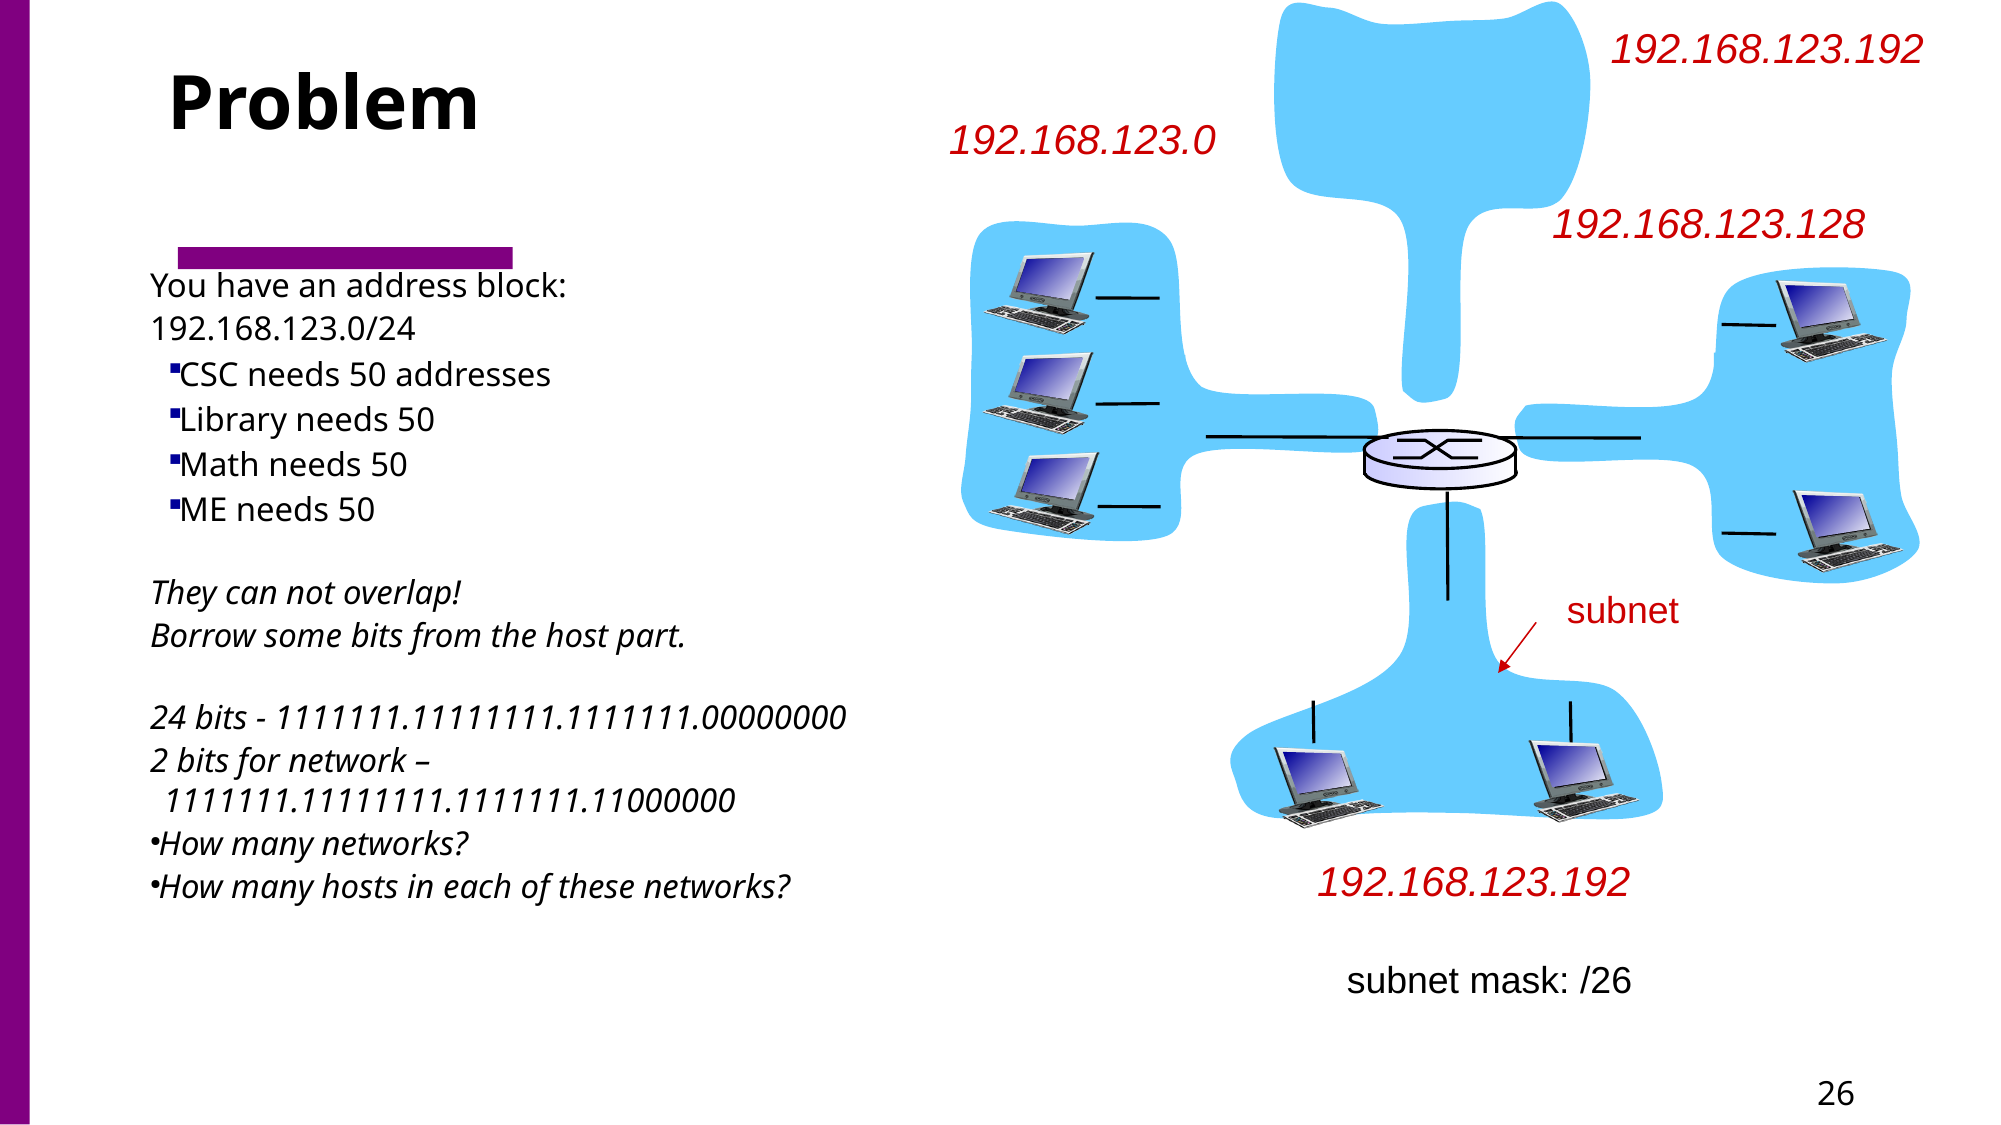

192.168.123.192
192.168.123.0
192.168.123.128
subnet
192.168.123.192
Problem
#
You have an address block:
192.168.123.0/24
CSC needs 50 addresses
Library needs 50
Math needs 50
ME needs 50
They can not overlap!
Borrow some bits from the host part.
24 bits - 1111111.11111111.1111111.00000000
2 bits for network – 1111111.11111111.1111111.11000000
How many networks?
How many hosts in each of these networks?
subnet mask: /26